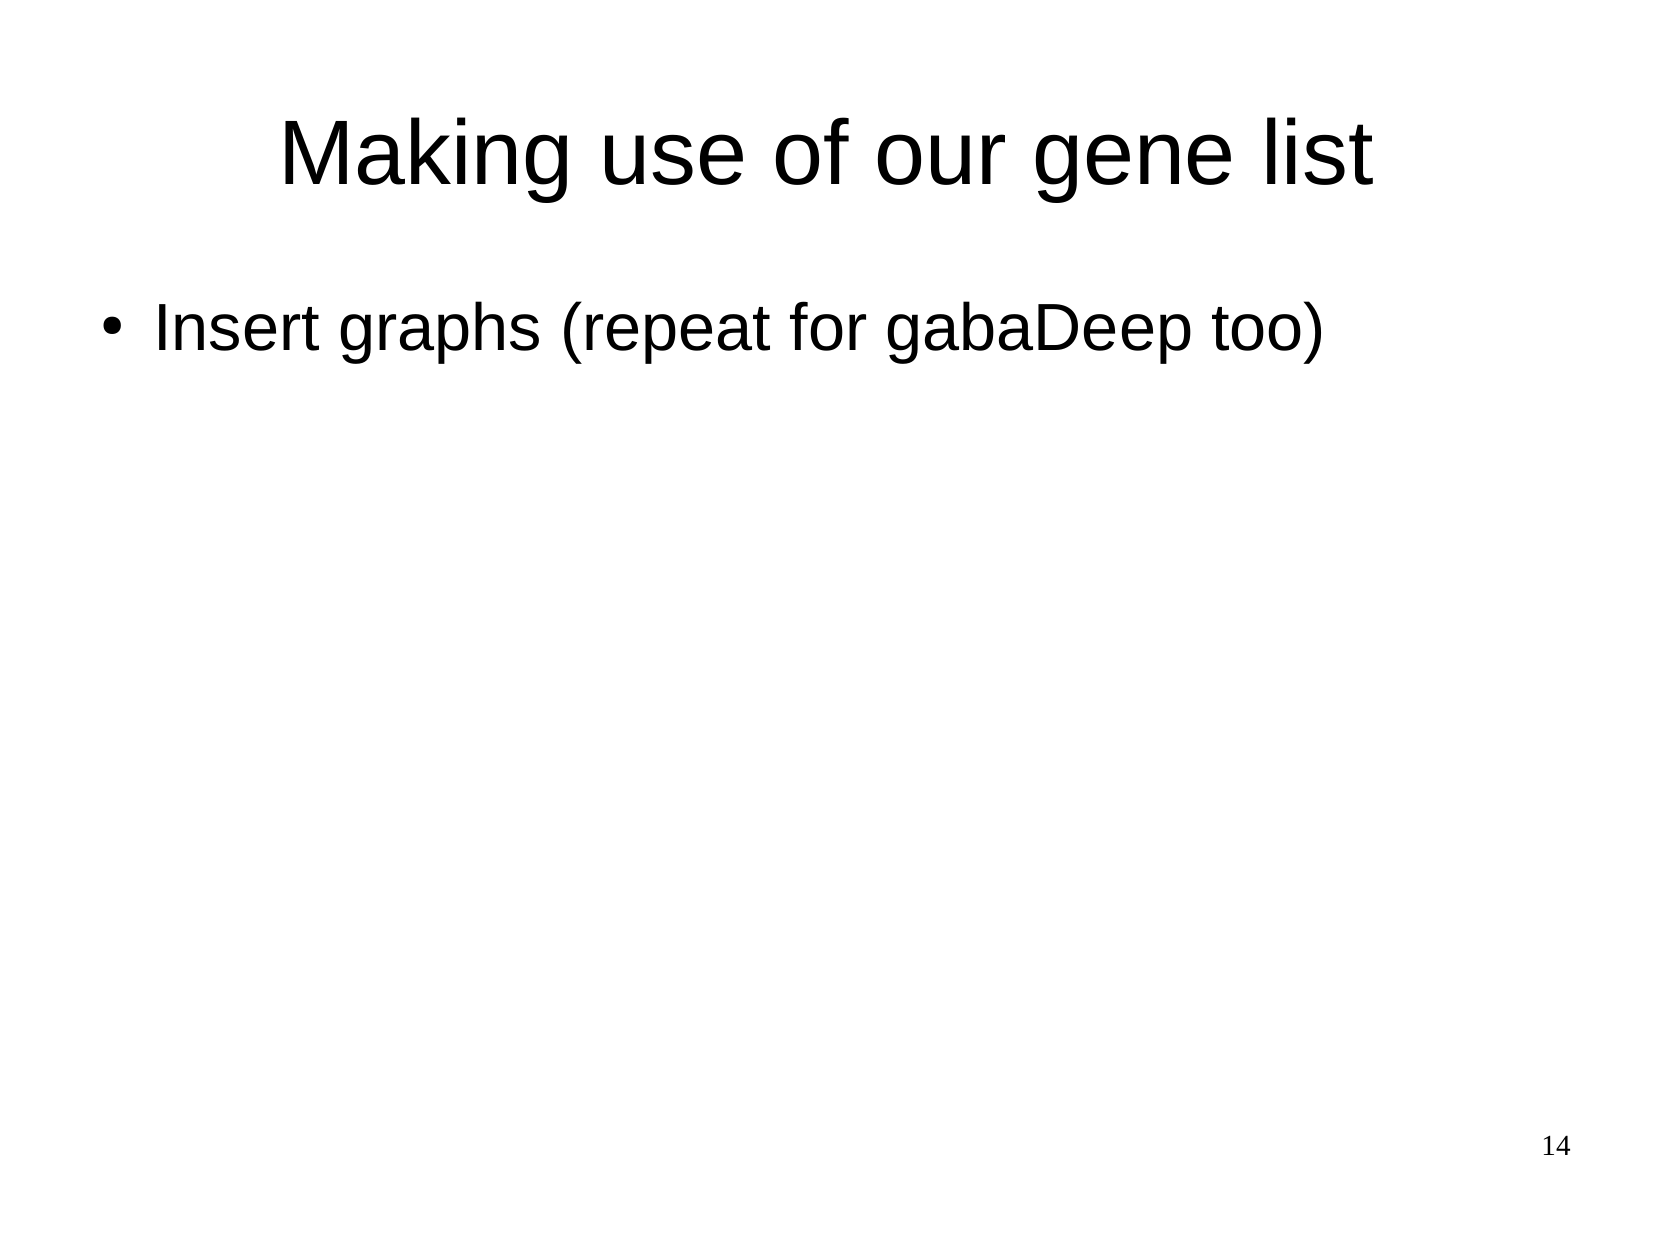

# Making use of our gene list
Insert graphs (repeat for gabaDeep too)
14